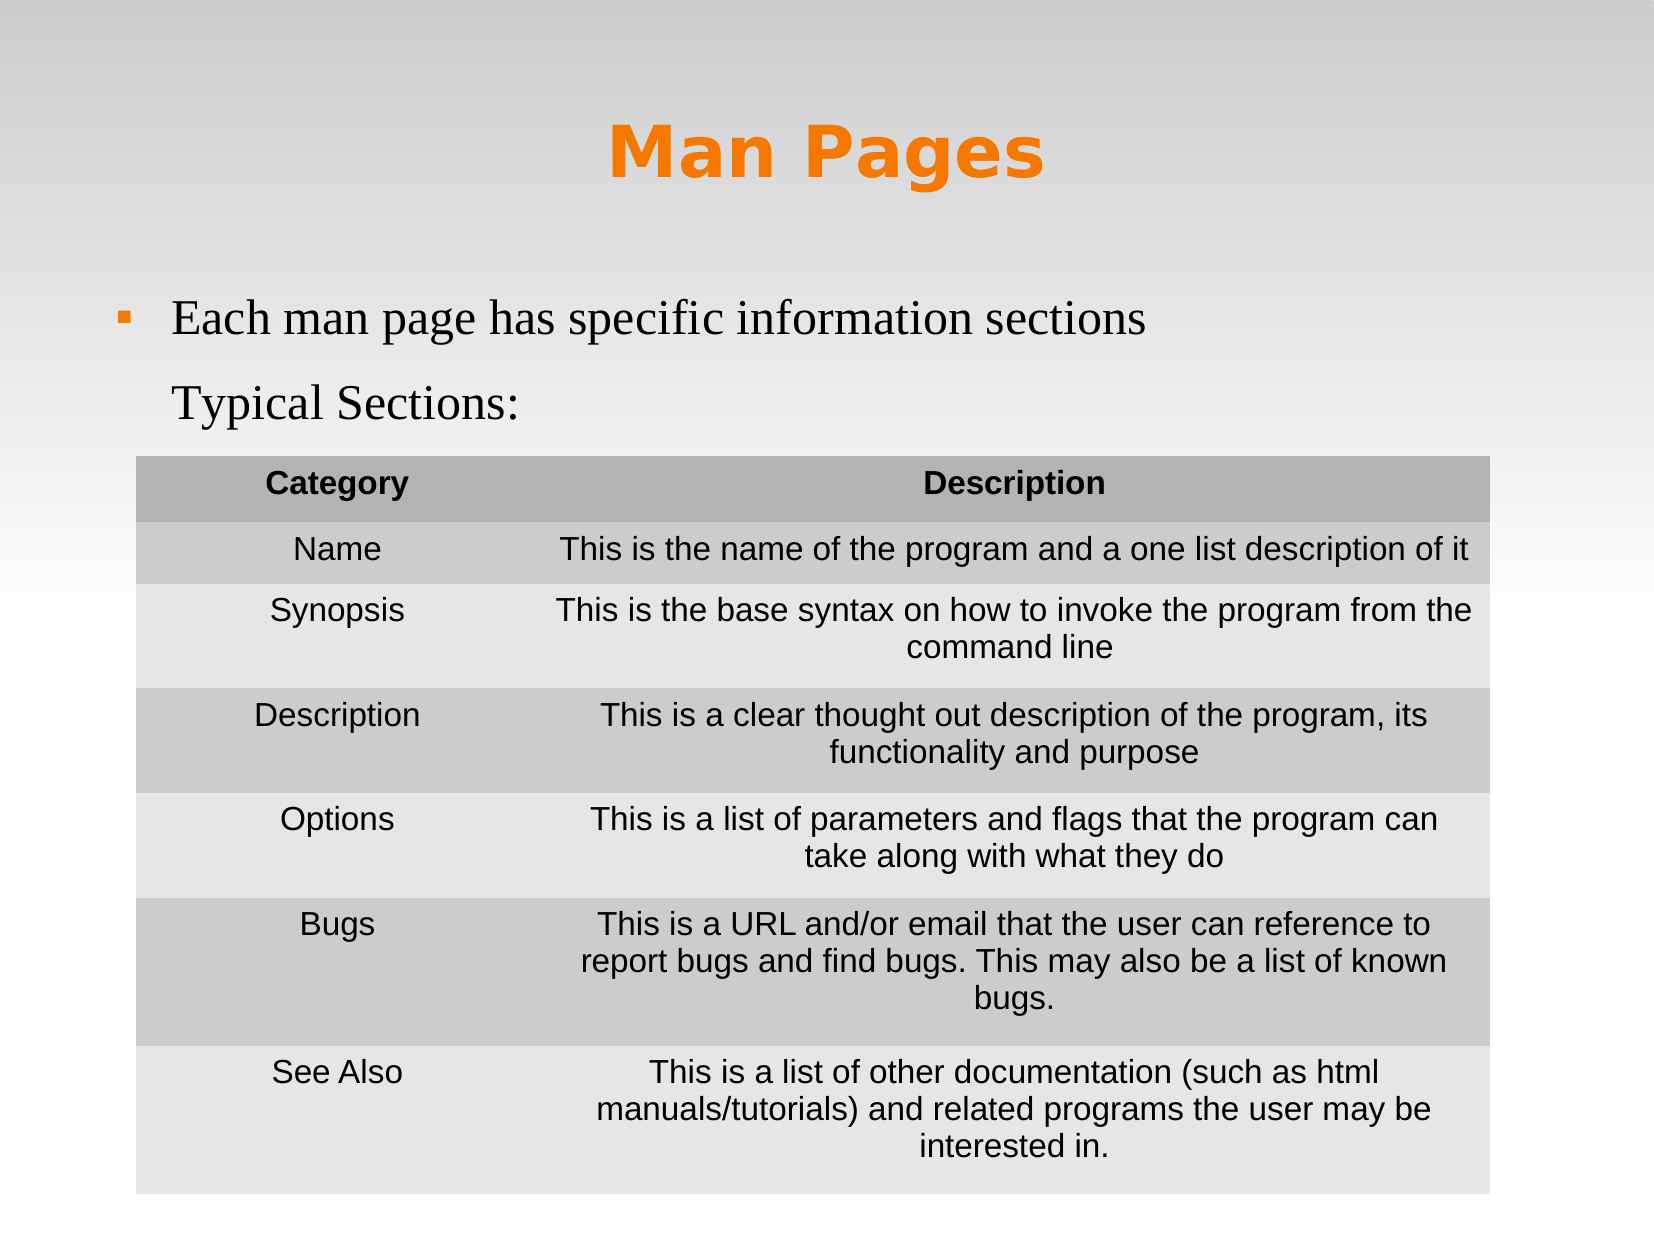

# Man Pages
Each man page has specific information sections
Typical Sections:
| Category | Description |
| --- | --- |
| Name | This is the name of the program and a one list description of it |
| Synopsis | This is the base syntax on how to invoke the program from the command line |
| Description | This is a clear thought out description of the program, its functionality and purpose |
| Options | This is a list of parameters and flags that the program can take along with what they do |
| Bugs | This is a URL and/or email that the user can reference to report bugs and find bugs. This may also be a list of known bugs. |
| See Also | This is a list of other documentation (such as html manuals/tutorials) and related programs the user may be interested in. |